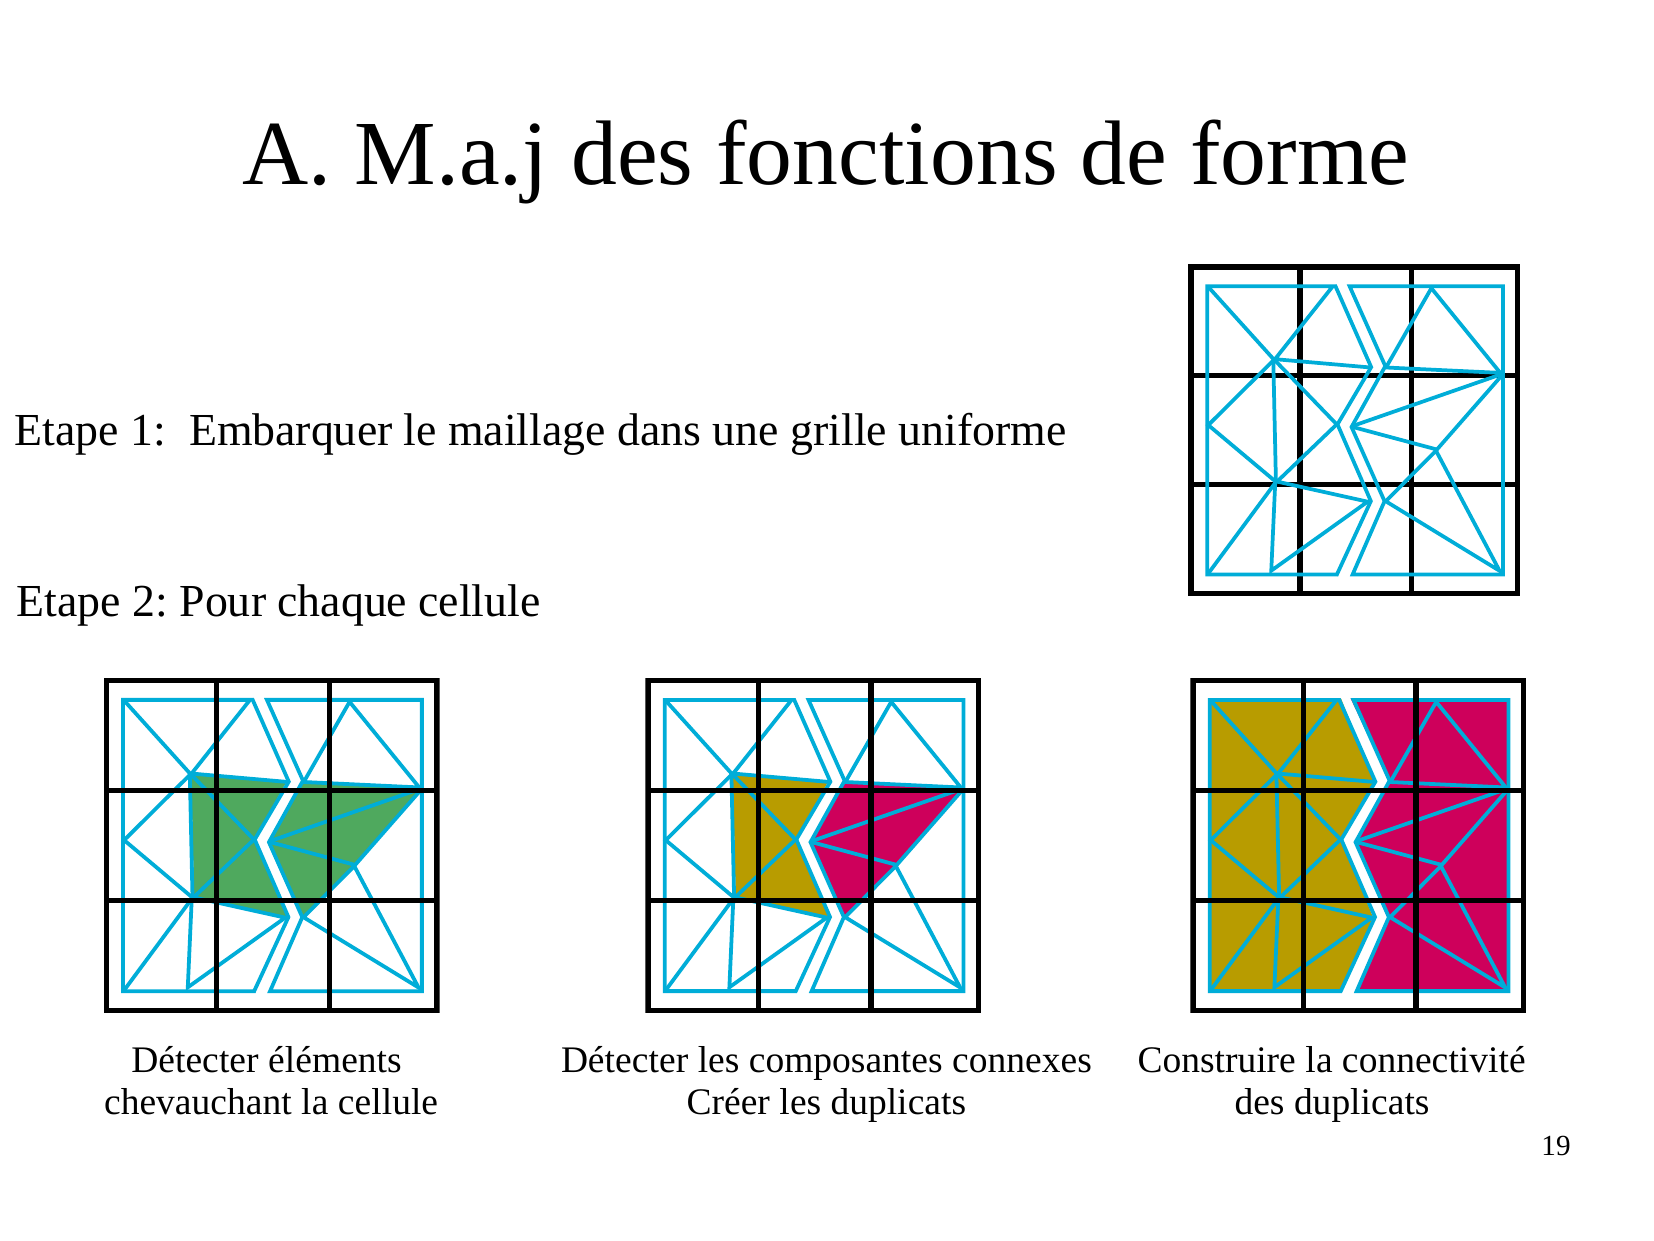

# A. M.a.j des fonctions de forme
Etape 1: Embarquer le maillage dans une grille uniforme
Etape 2: Pour chaque cellule
Détecter éléments
chevauchant la cellule
Détecter les composantes connexes
Créer les duplicats
Construire la connectivité
des duplicats
19